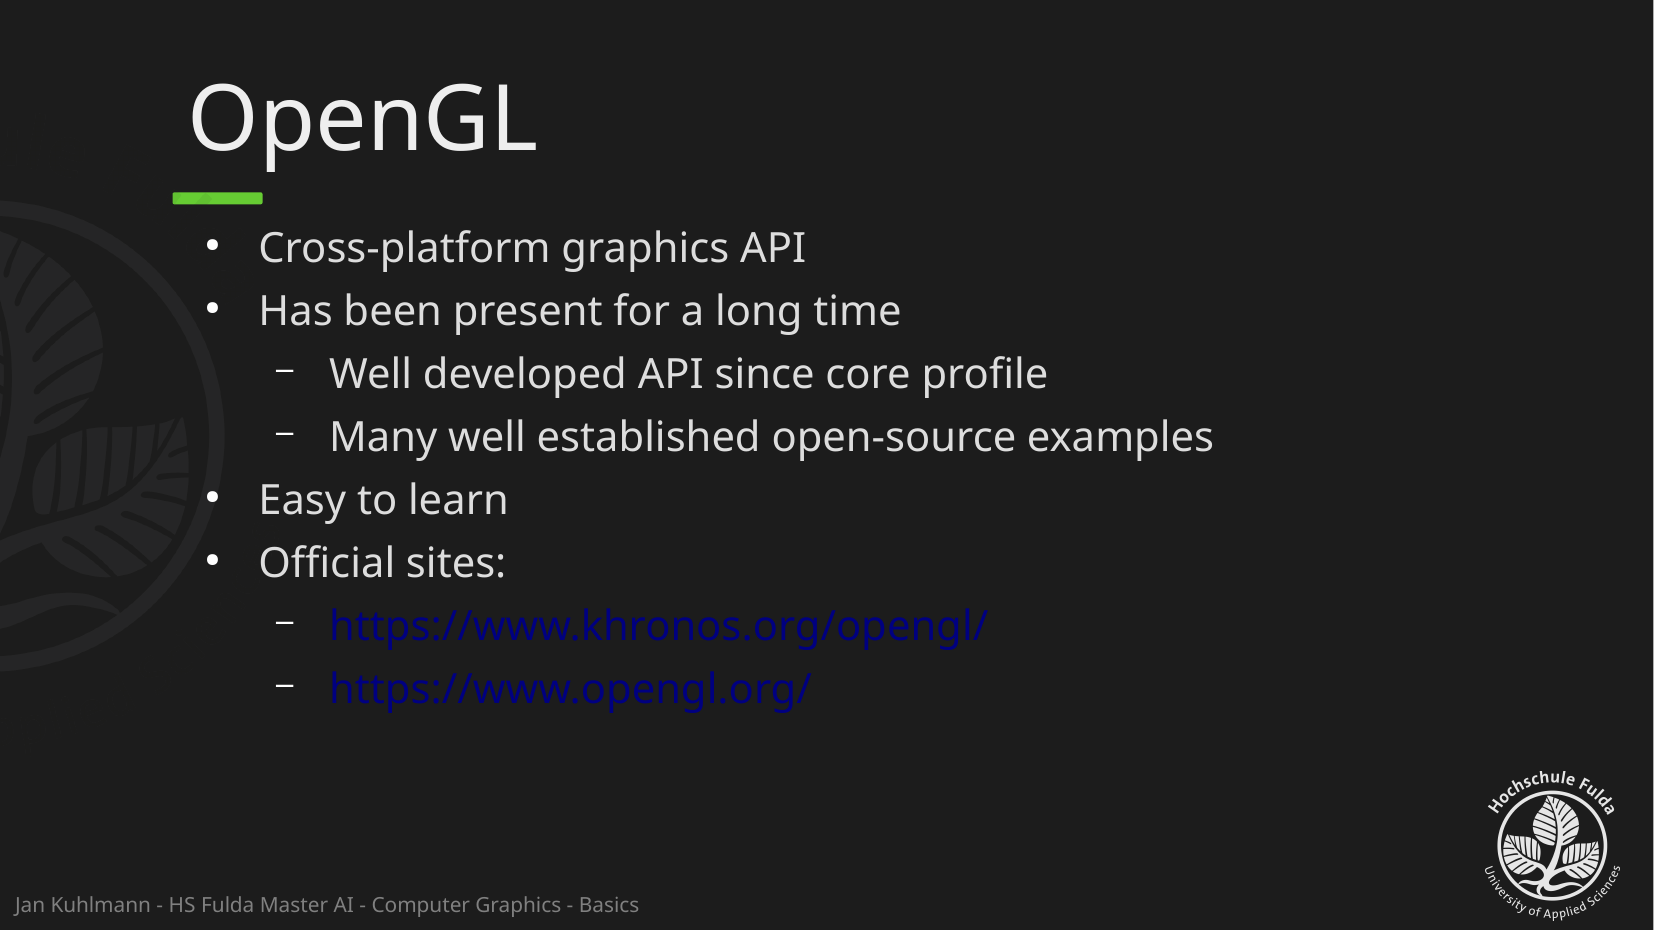

# OpenGL
Cross-platform graphics API
Has been present for a long time
Well developed API since core profile
Many well established open-source examples
Easy to learn
Official sites:
https://www.khronos.org/opengl/
https://www.opengl.org/
Jan Kuhlmann - HS Fulda Master AI - Computer Graphics - Basics